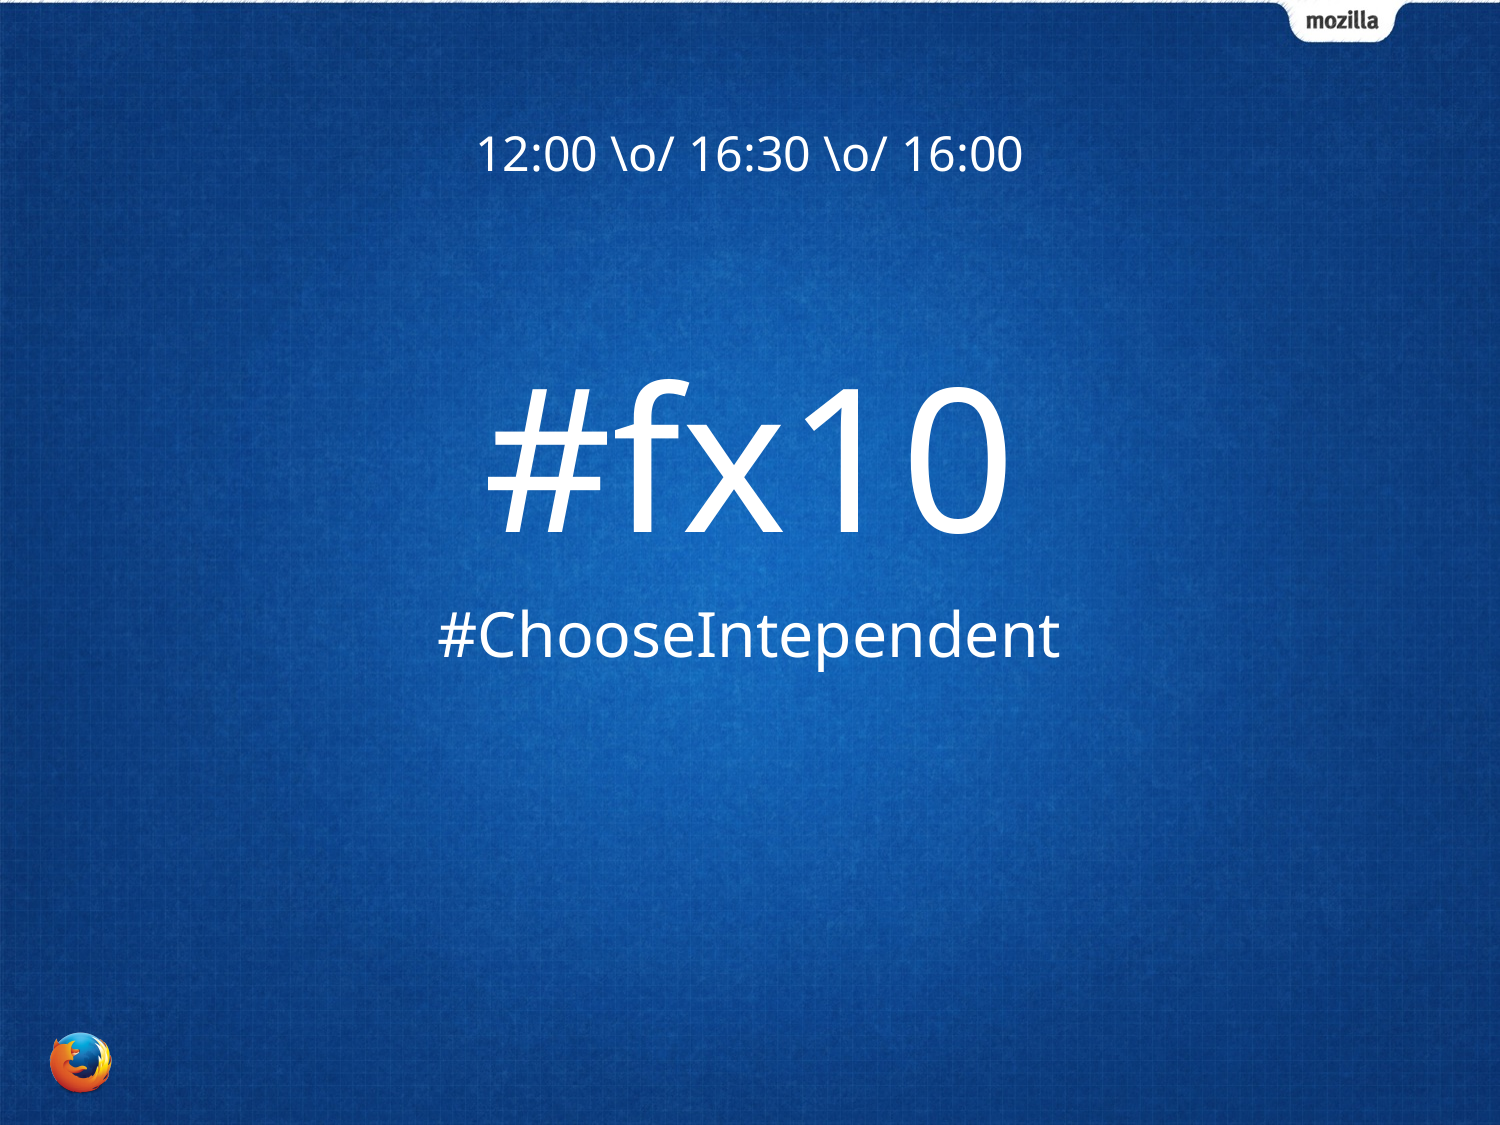

# 12:00 \o/ 16:30 \o/ 16:00
#fx10
#ChooseIntependent